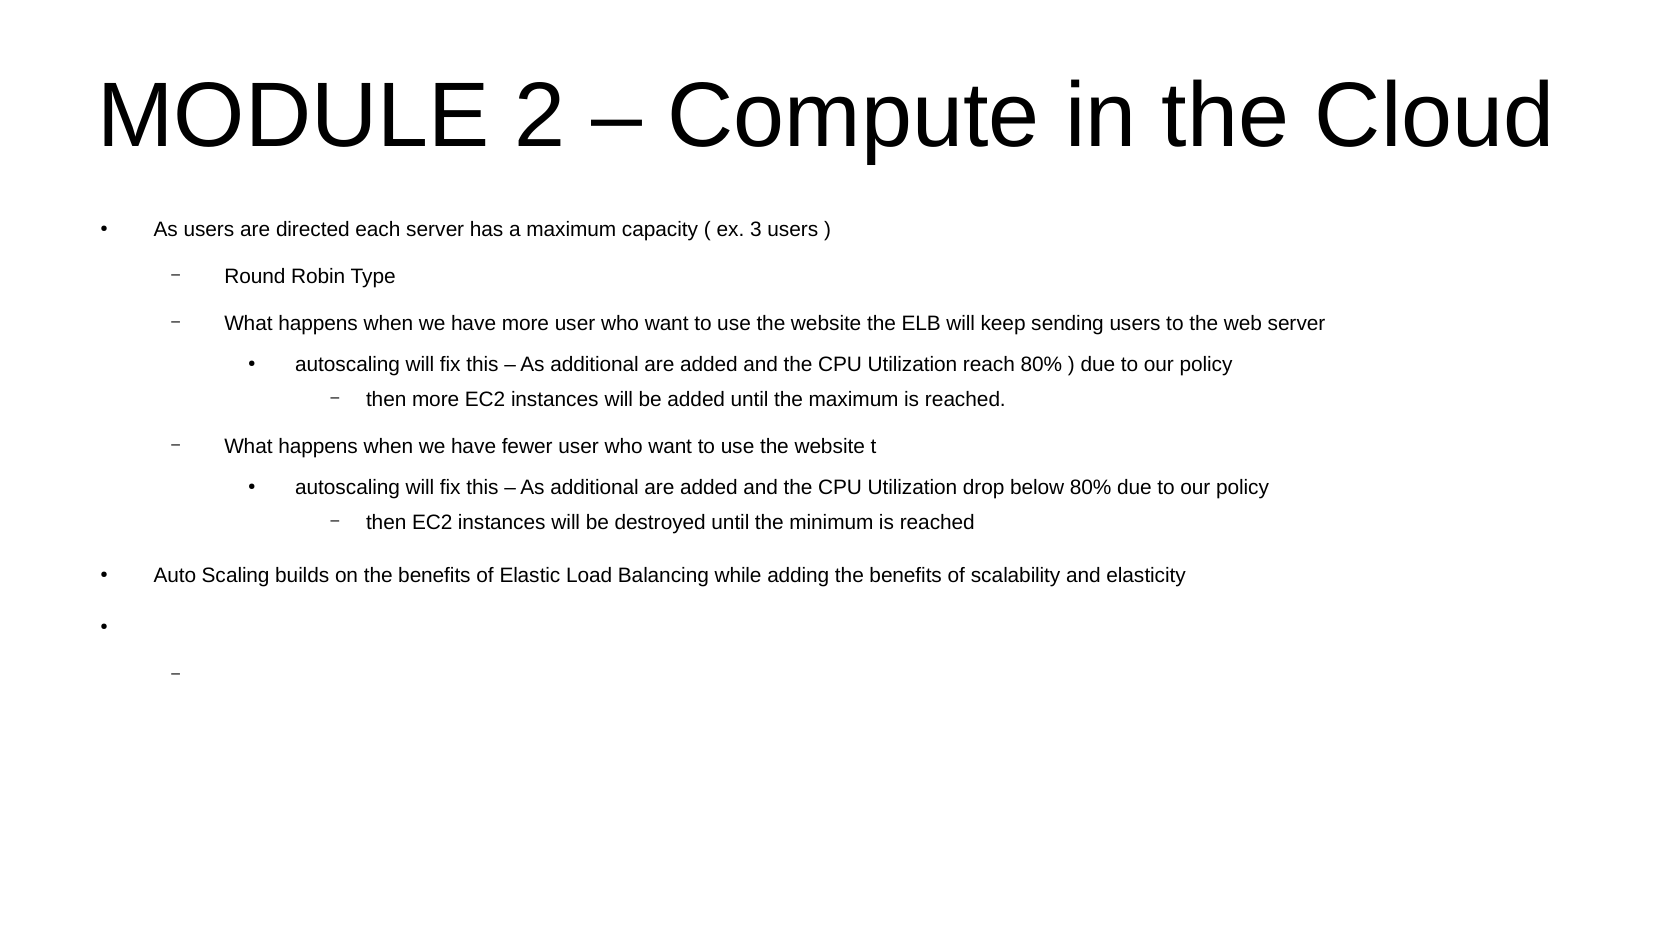

# MODULE 2 – Compute in the Cloud
As users are directed each server has a maximum capacity ( ex. 3 users )
Round Robin Type
What happens when we have more user who want to use the website the ELB will keep sending users to the web server
autoscaling will fix this – As additional are added and the CPU Utilization reach 80% ) due to our policy
then more EC2 instances will be added until the maximum is reached.
What happens when we have fewer user who want to use the website t
autoscaling will fix this – As additional are added and the CPU Utilization drop below 80% due to our policy
then EC2 instances will be destroyed until the minimum is reached
Auto Scaling builds on the benefits of Elastic Load Balancing while adding the benefits of scalability and elasticity